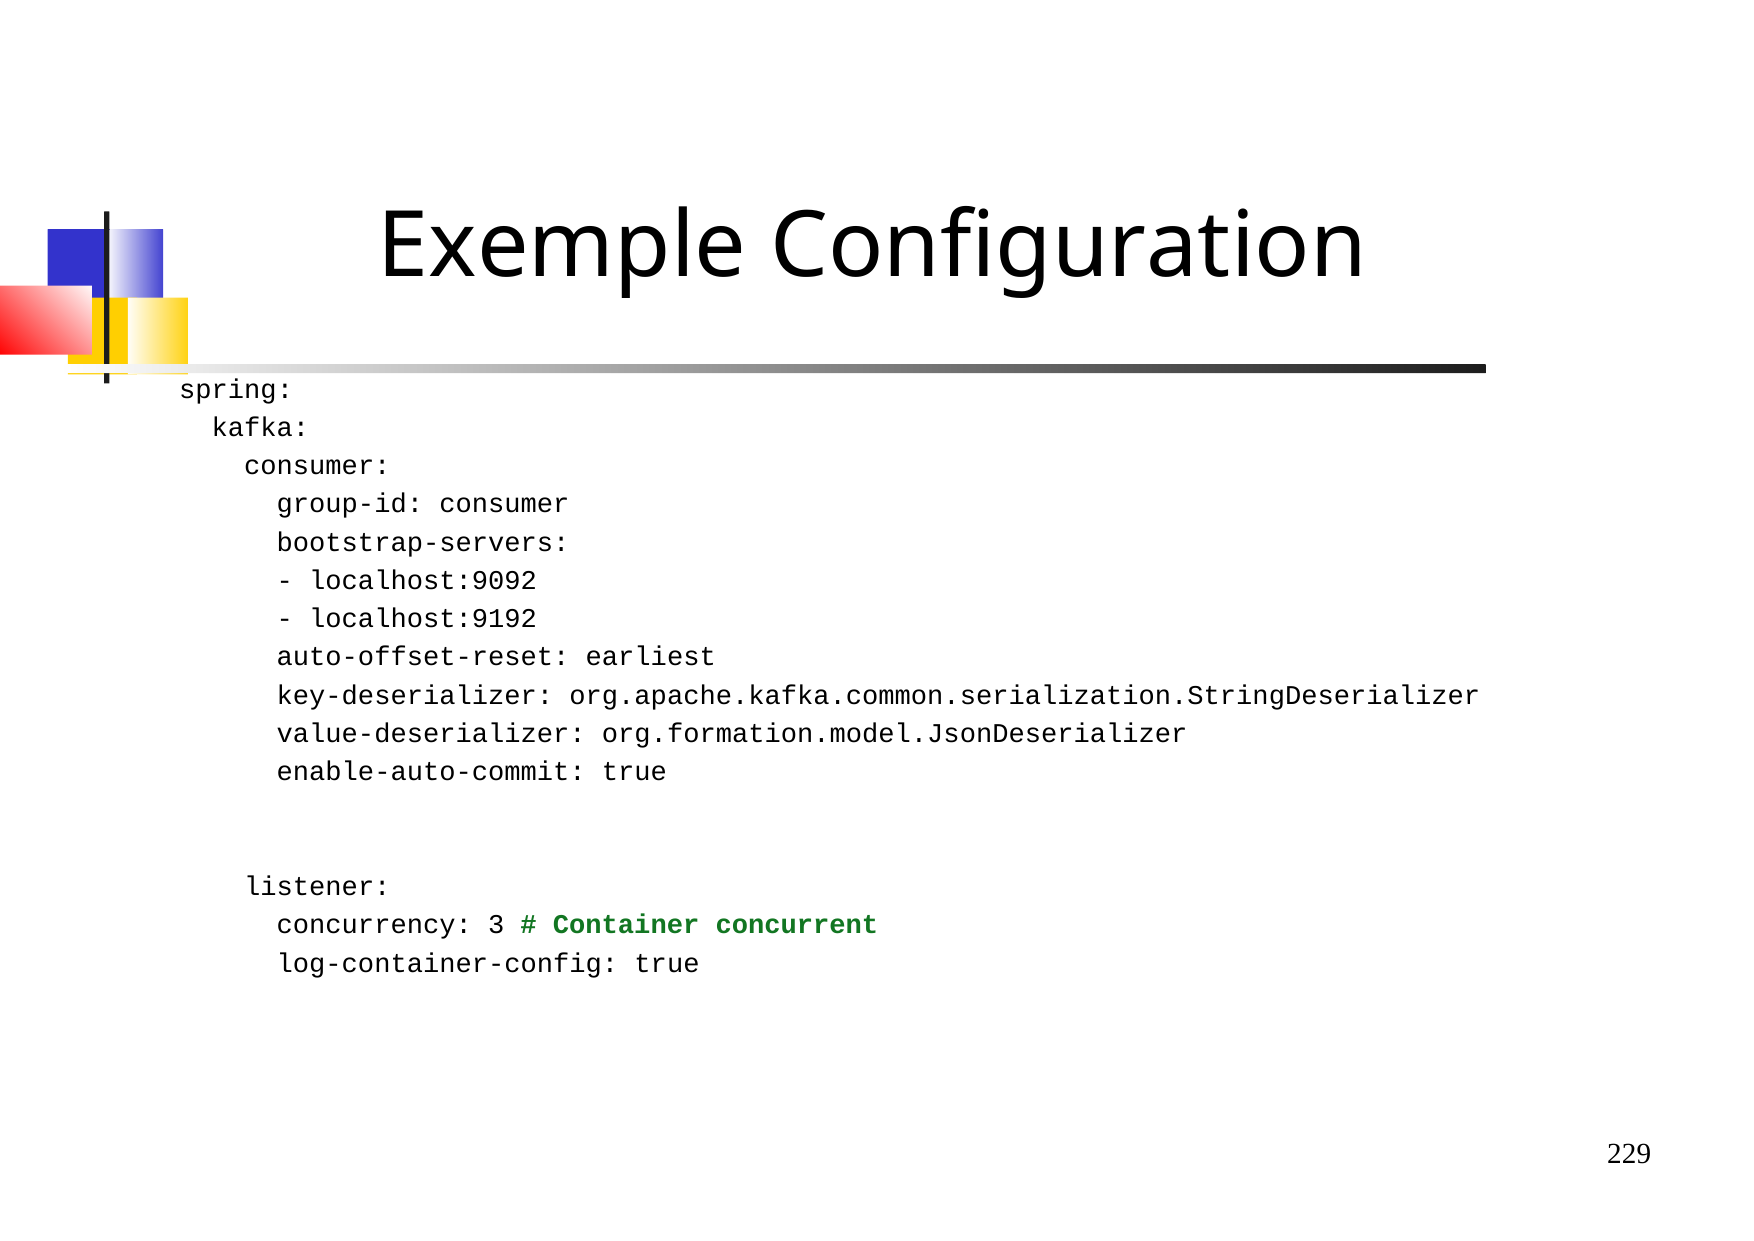

# Exemple Configuration
spring:
 kafka:
 consumer:
 group-id: consumer
 bootstrap-servers:
 - localhost:9092
 - localhost:9192
 auto-offset-reset: earliest
 key-deserializer: org.apache.kafka.common.serialization.StringDeserializer
 value-deserializer: org.formation.model.JsonDeserializer
 enable-auto-commit: true
 listener:
 concurrency: 3 # Container concurrent
 log-container-config: true